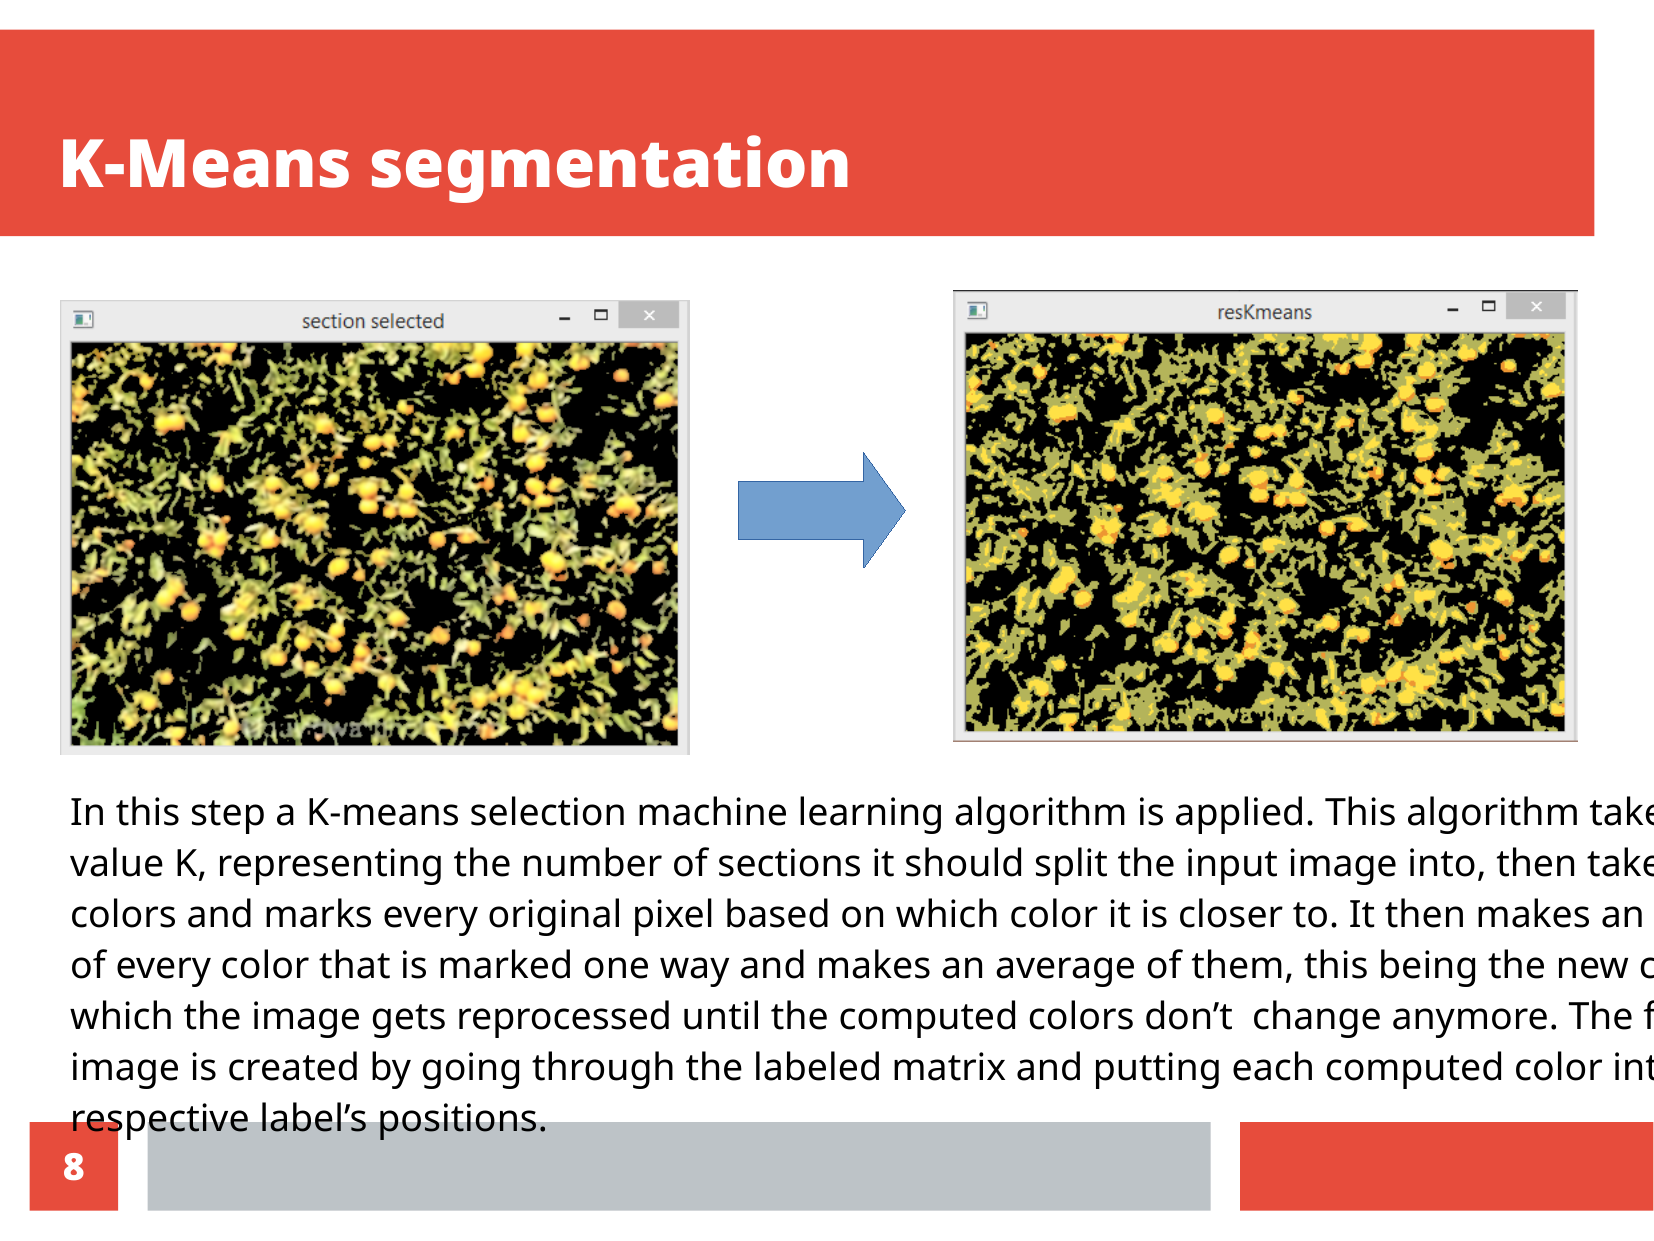

# K-Means segmentation
In this step a K-means selection machine learning algorithm is applied. This algorithm takes a
value K, representing the number of sections it should split the input image into, then takes K
colors and marks every original pixel based on which color it is closer to. It then makes an average
of every color that is marked one way and makes an average of them, this being the new color by
which the image gets reprocessed until the computed colors don’t change anymore. The final
image is created by going through the labeled matrix and putting each computed color into their
respective label’s positions.
8